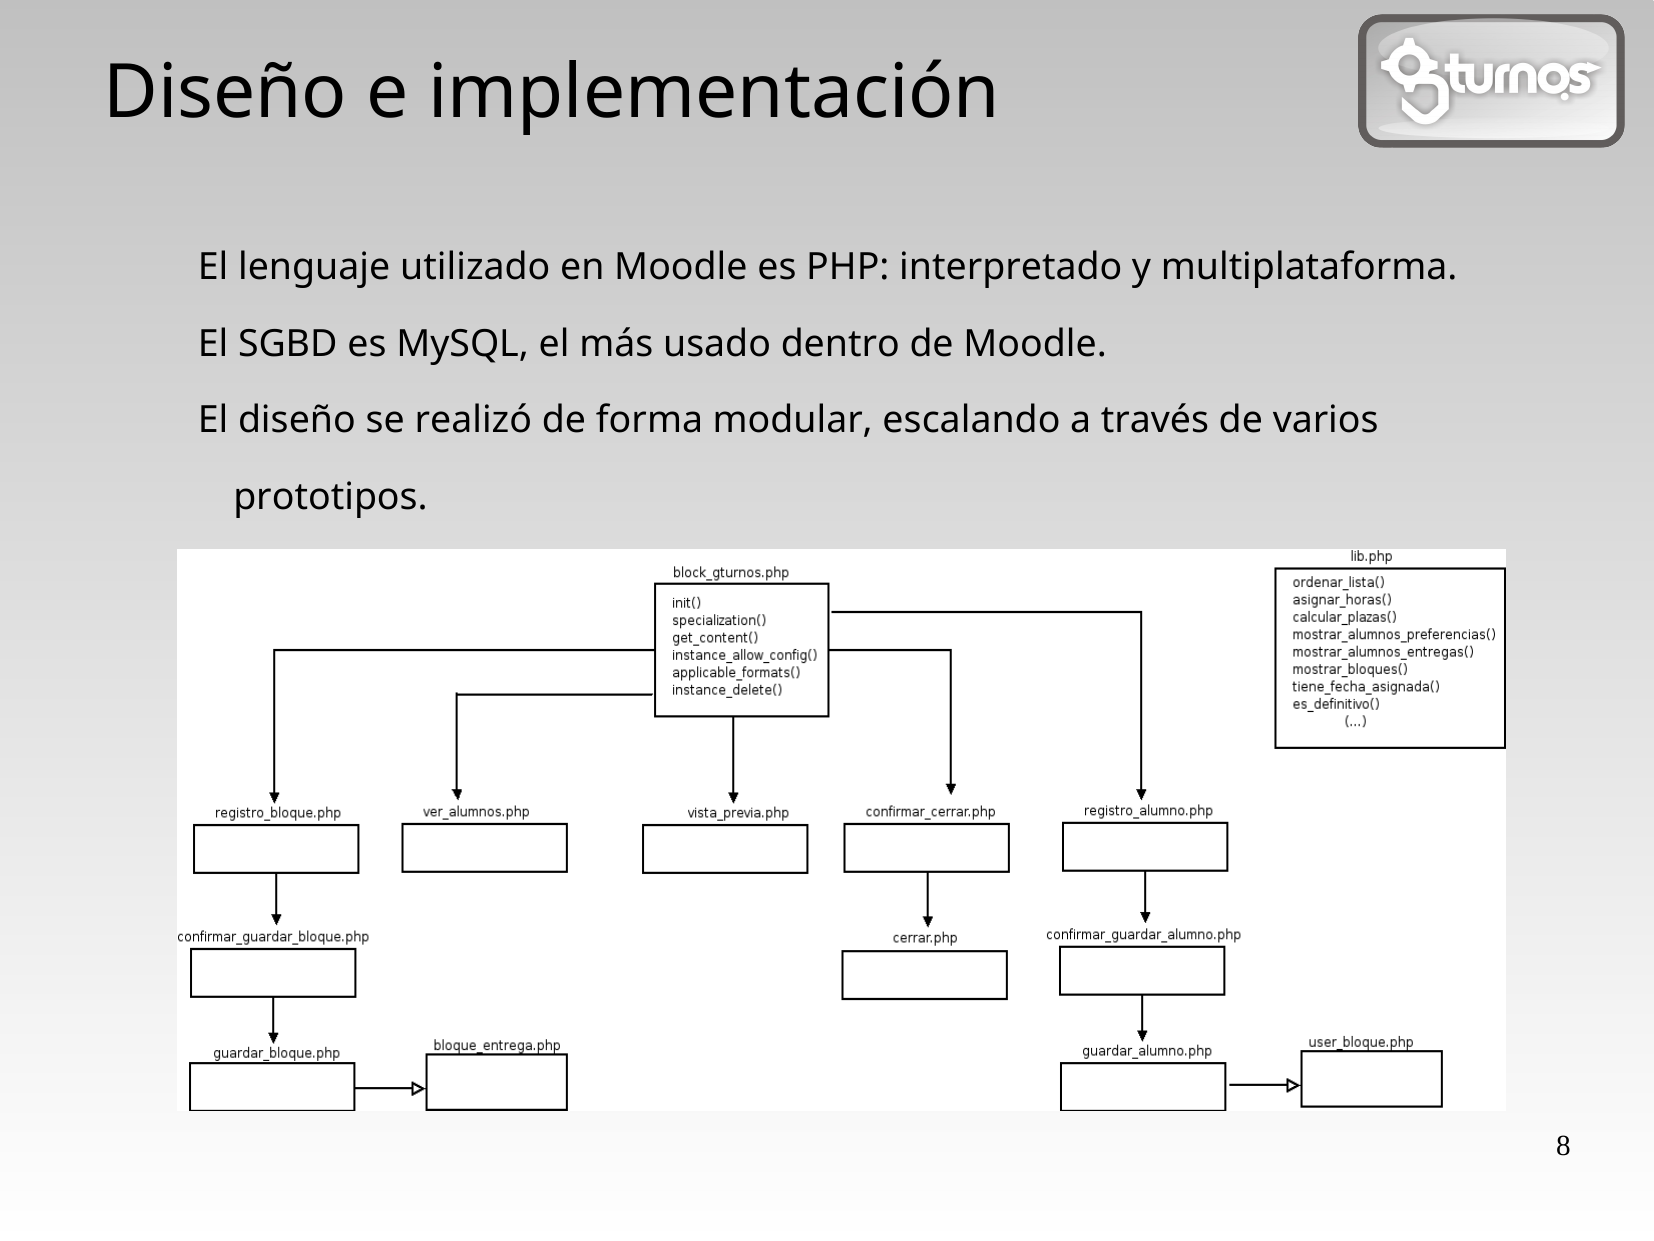

Diseño e implementación
El lenguaje utilizado en Moodle es PHP: interpretado y multiplataforma.
El SGBD es MySQL, el más usado dentro de Moodle.
El diseño se realizó de forma modular, escalando a través de varios prototipos.
Esquema general de la aplicación:
8